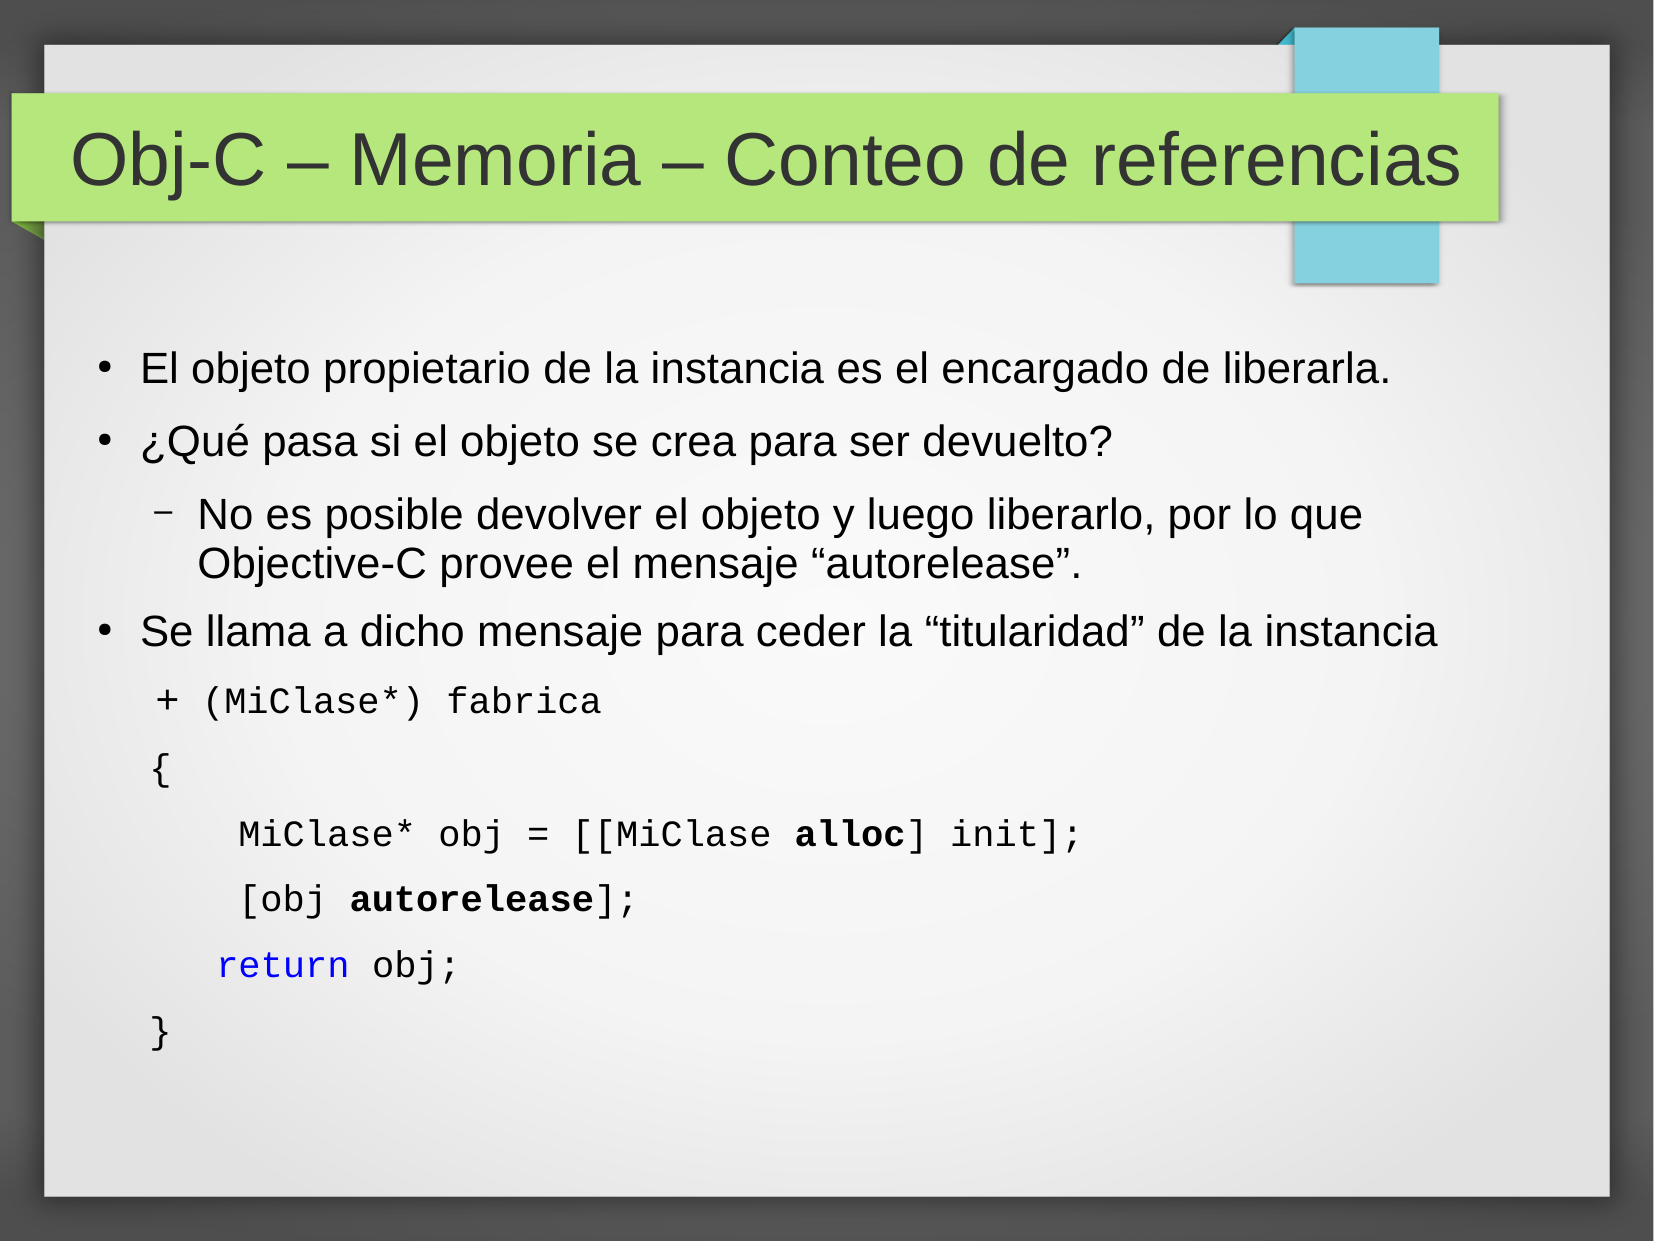

# Obj-C – Memoria – Conteo de referencias
El objeto propietario de la instancia es el encargado de liberarla.
¿Qué pasa si el objeto se crea para ser devuelto?
No es posible devolver el objeto y luego liberarlo, por lo que Objective-C provee el mensaje “autorelease”.
Se llama a dicho mensaje para ceder la “titularidad” de la instancia
 + (MiClase*) fabrica
 {
 MiClase* obj = [[MiClase alloc] init];
 [obj autorelease];
 return obj;
 }